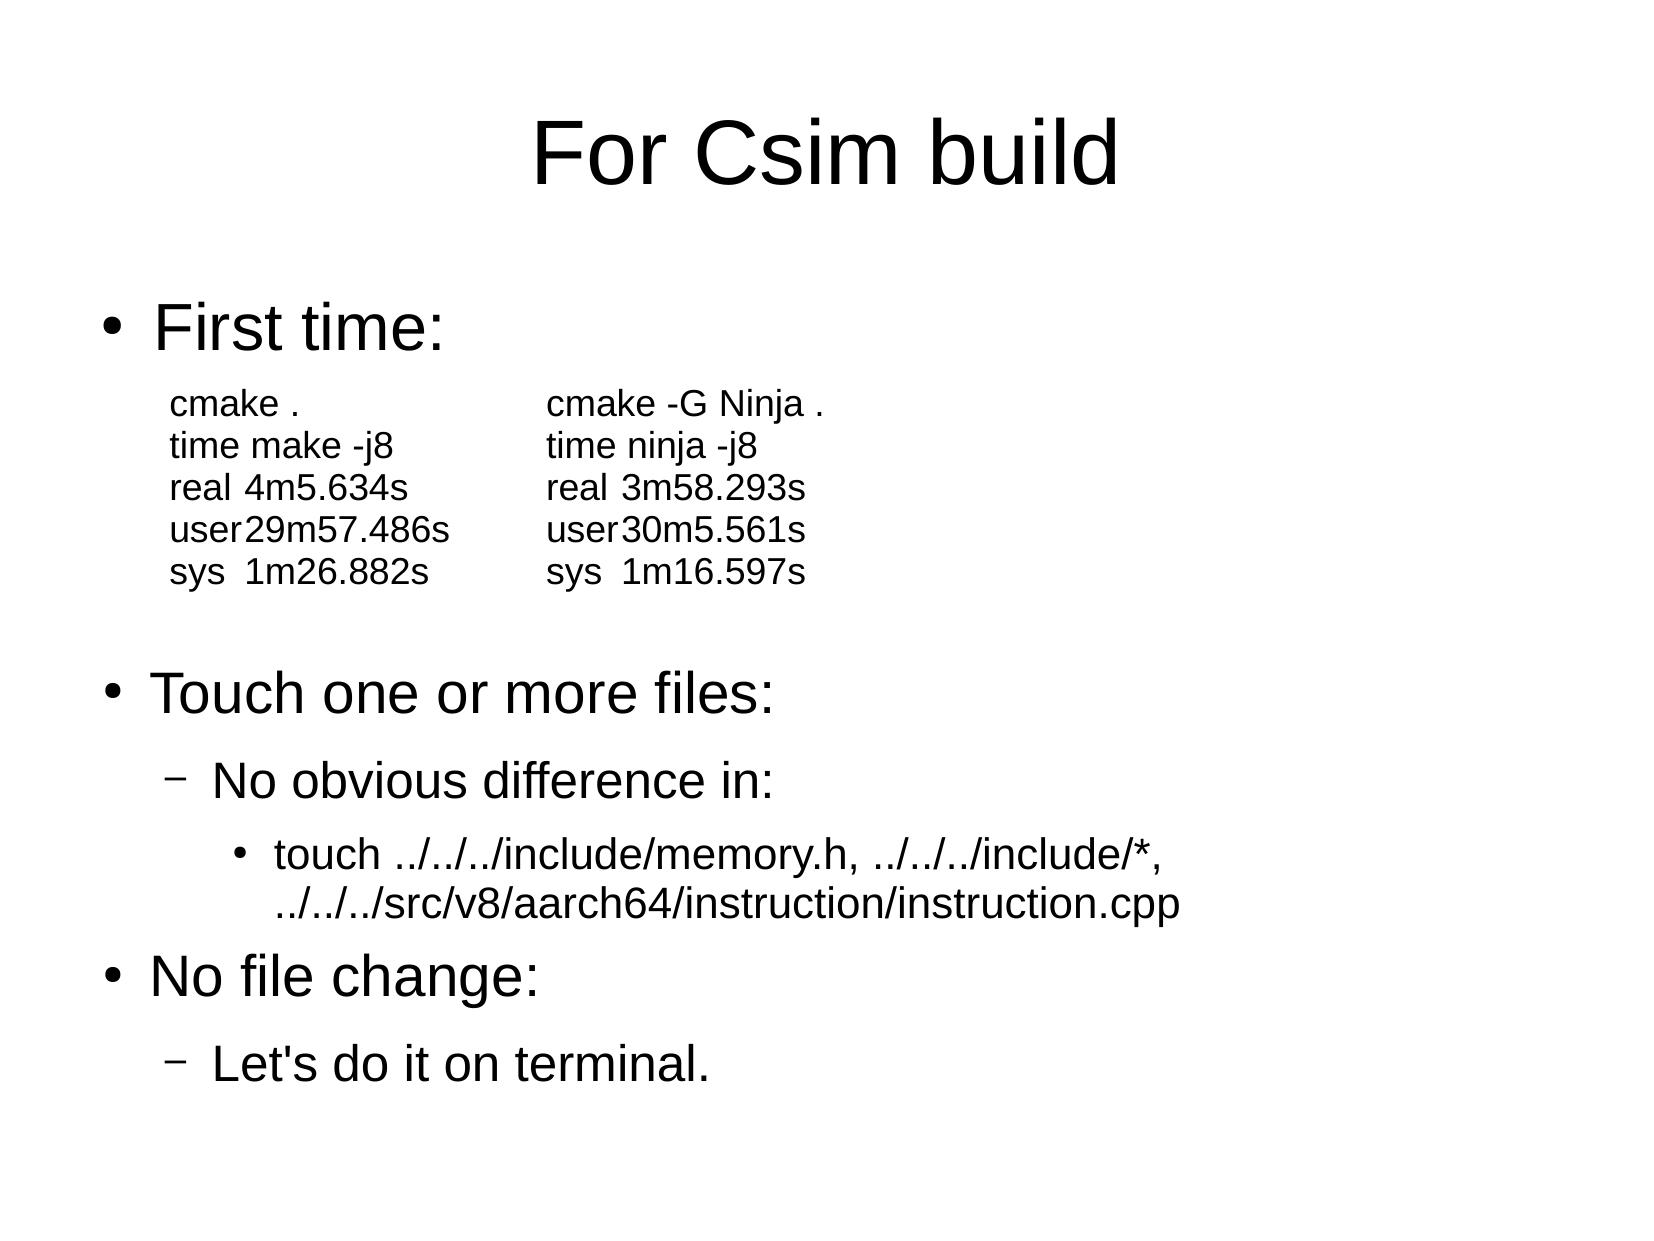

# For Csim build
First time:
cmake -G Ninja .
time ninja -j8
real	3m58.293s
user	30m5.561s
sys	1m16.597s
cmake .
time make -j8
real	4m5.634s
user	29m57.486s
sys	1m26.882s
Touch one or more files:
No obvious difference in:
touch ../../../include/memory.h, ../../../include/*, ../../../src/v8/aarch64/instruction/instruction.cpp
No file change:
Let's do it on terminal.